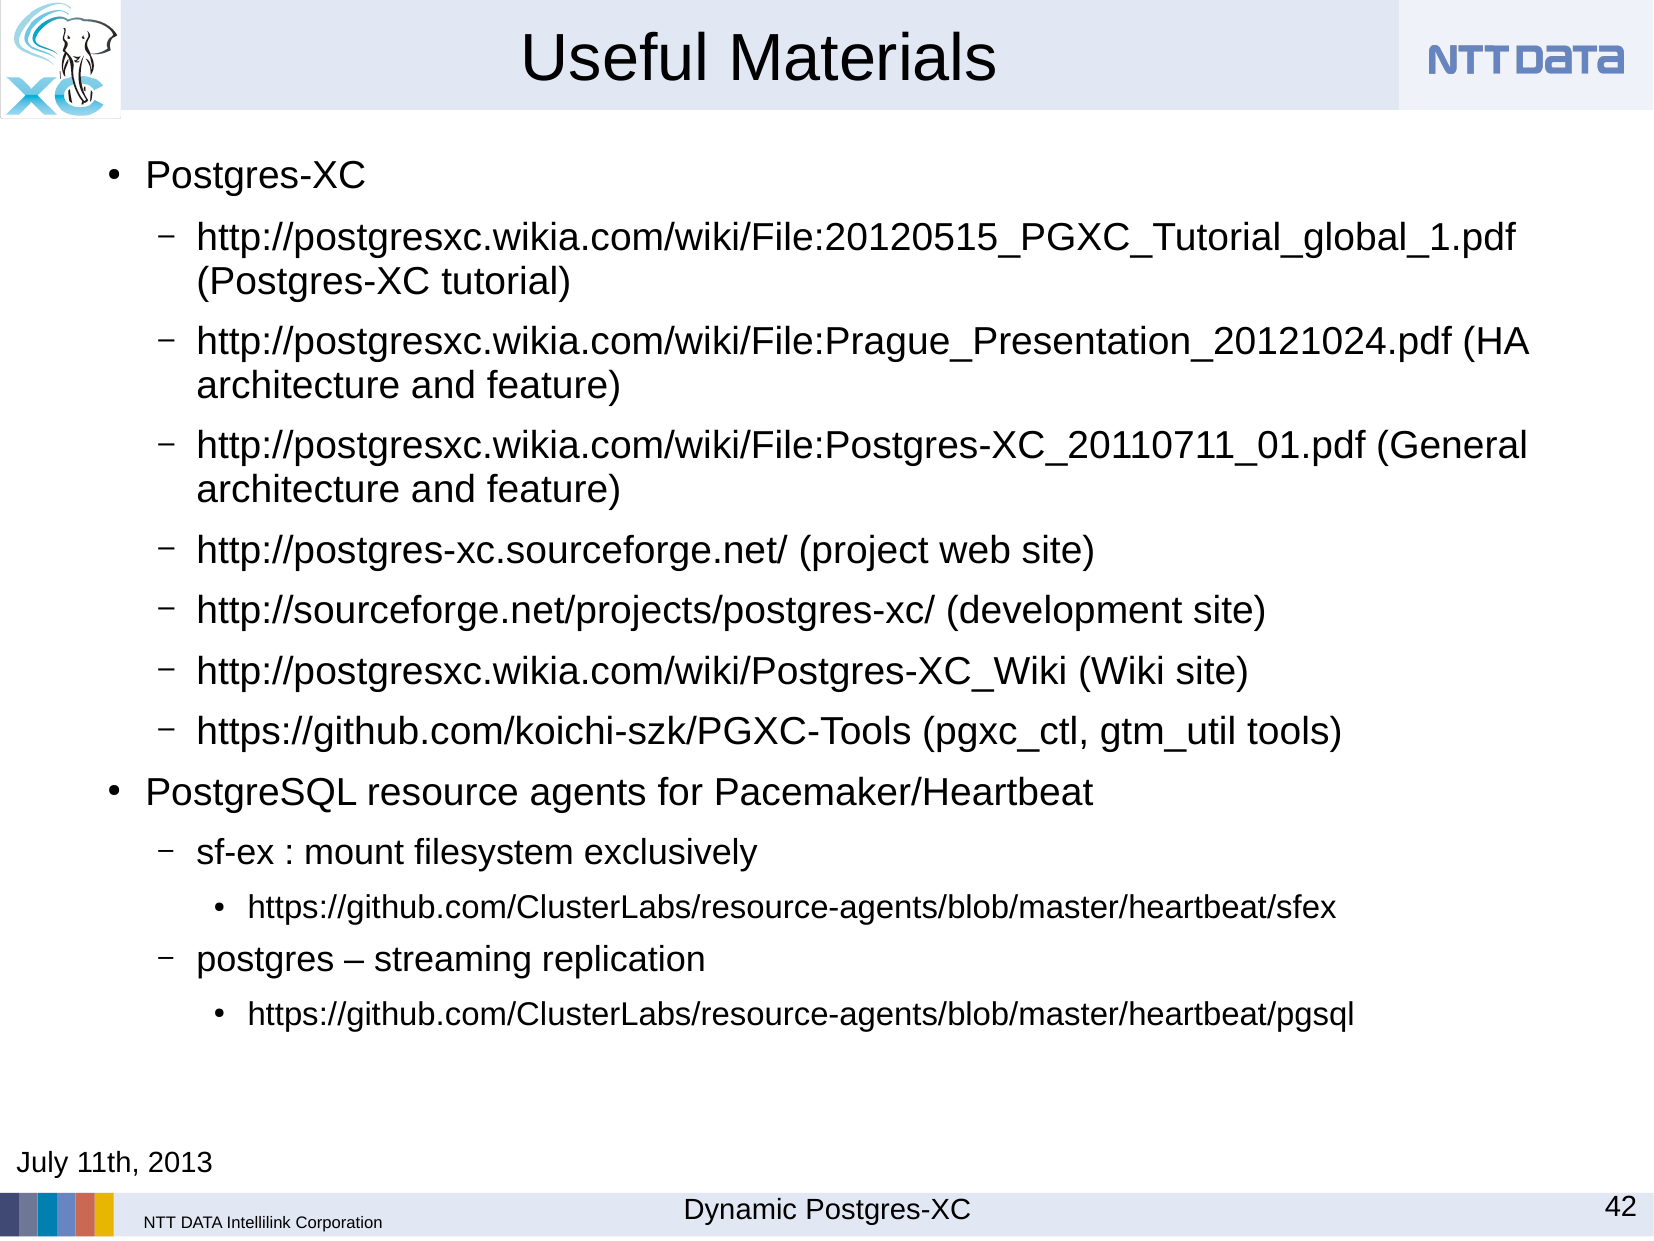

# Useful Materials
Postgres-XC
http://postgresxc.wikia.com/wiki/File:20120515_PGXC_Tutorial_global_1.pdf (Postgres-XC tutorial)
http://postgresxc.wikia.com/wiki/File:Prague_Presentation_20121024.pdf (HA architecture and feature)
http://postgresxc.wikia.com/wiki/File:Postgres-XC_20110711_01.pdf (General architecture and feature)
http://postgres-xc.sourceforge.net/ (project web site)
http://sourceforge.net/projects/postgres-xc/ (development site)
http://postgresxc.wikia.com/wiki/Postgres-XC_Wiki (Wiki site)
https://github.com/koichi-szk/PGXC-Tools (pgxc_ctl, gtm_util tools)
PostgreSQL resource agents for Pacemaker/Heartbeat
sf-ex : mount filesystem exclusively
https://github.com/ClusterLabs/resource-agents/blob/master/heartbeat/sfex
postgres – streaming replication
https://github.com/ClusterLabs/resource-agents/blob/master/heartbeat/pgsql
July 11th, 2013
42
Dynamic Postgres-XC